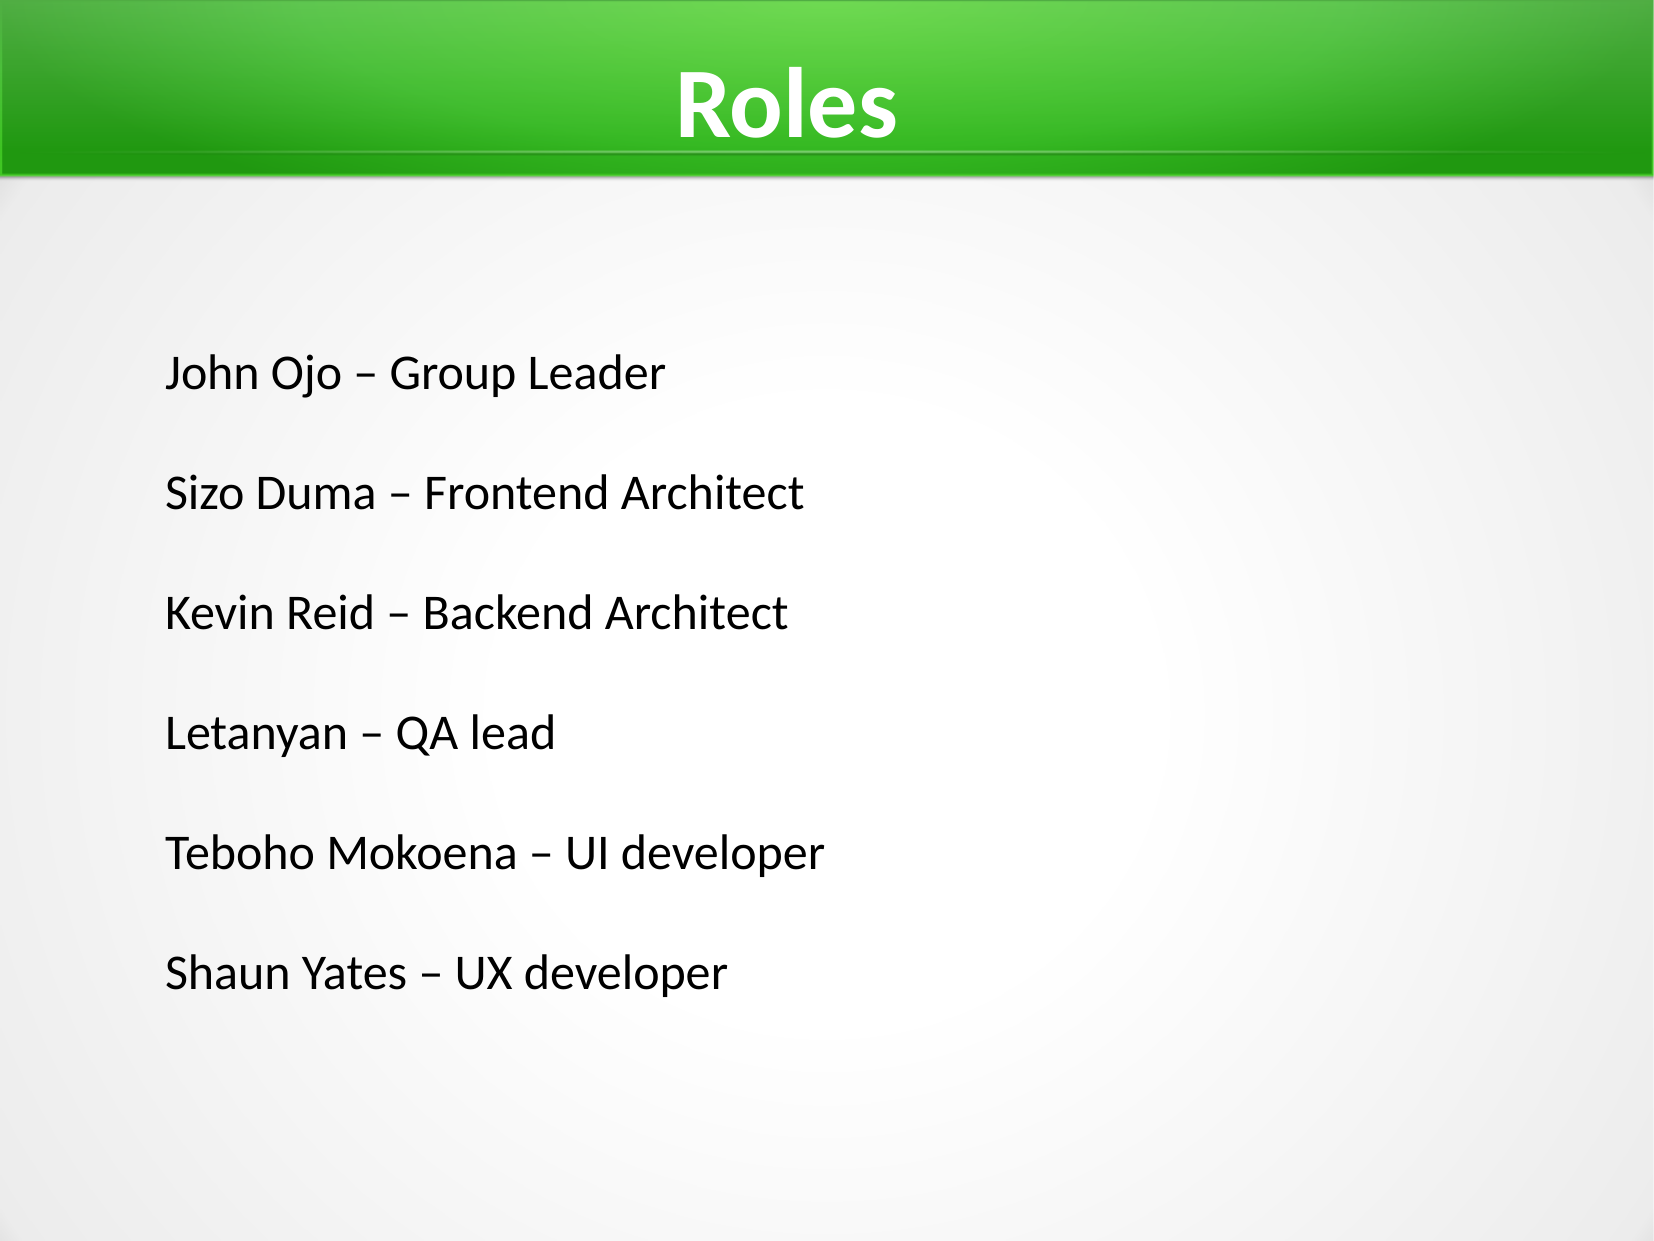

Roles
John Ojo – Group Leader
Sizo Duma – Frontend Architect
Kevin Reid – Backend Architect
Letanyan – QA lead
Teboho Mokoena – UI developer
Shaun Yates – UX developer